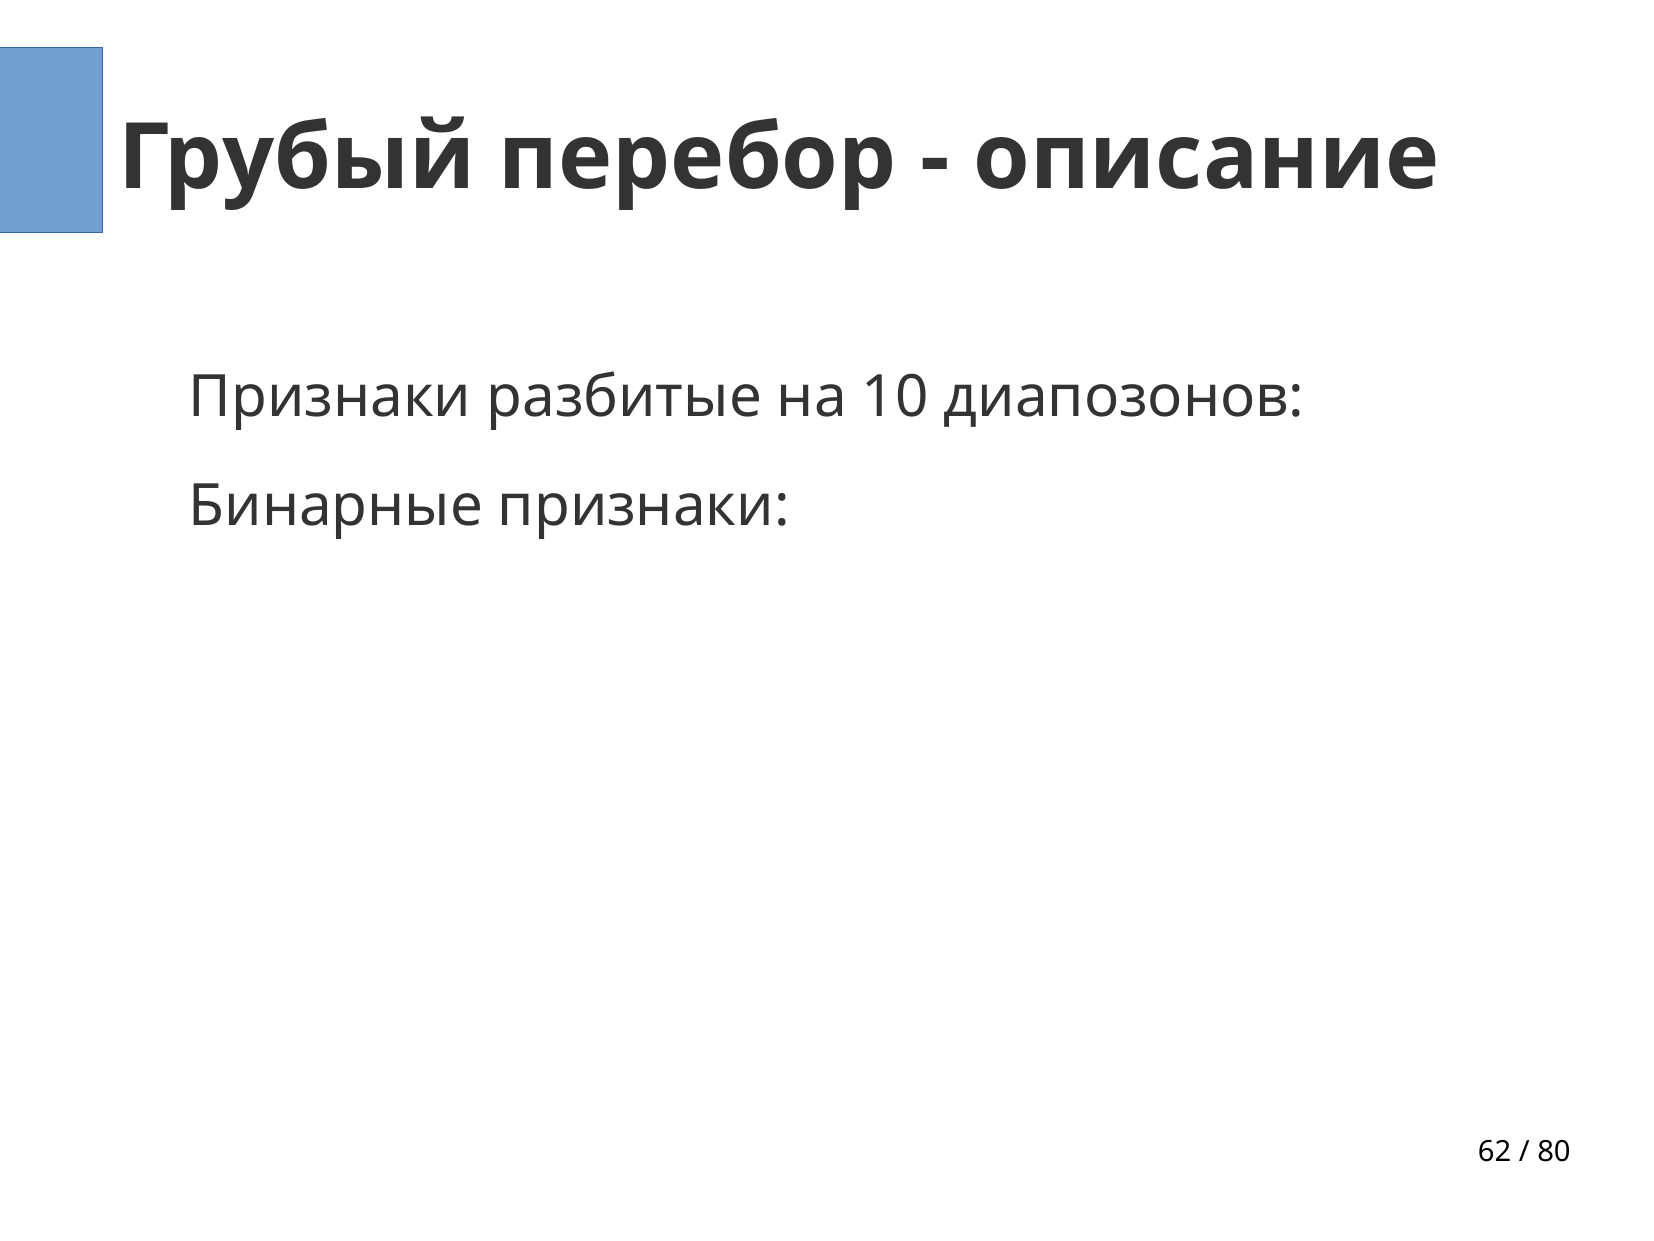

# Грубый перебор - описание
Признаки разбитые на 10 диапозонов:
Бинарные признаки:
62